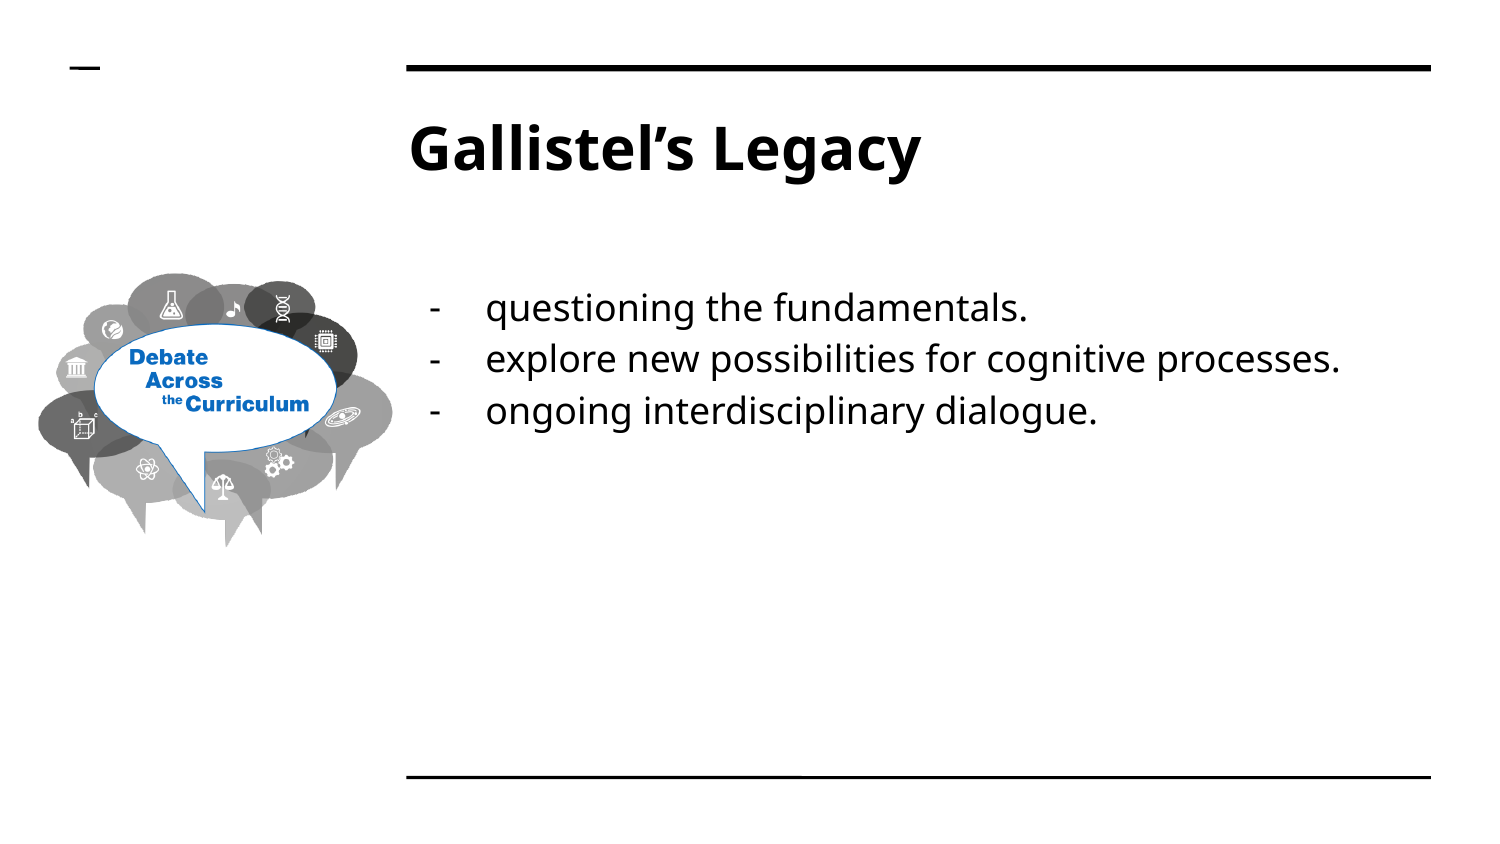

# Gallistel’s Legacy
questioning the fundamentals.
explore new possibilities for cognitive processes.
ongoing interdisciplinary dialogue.